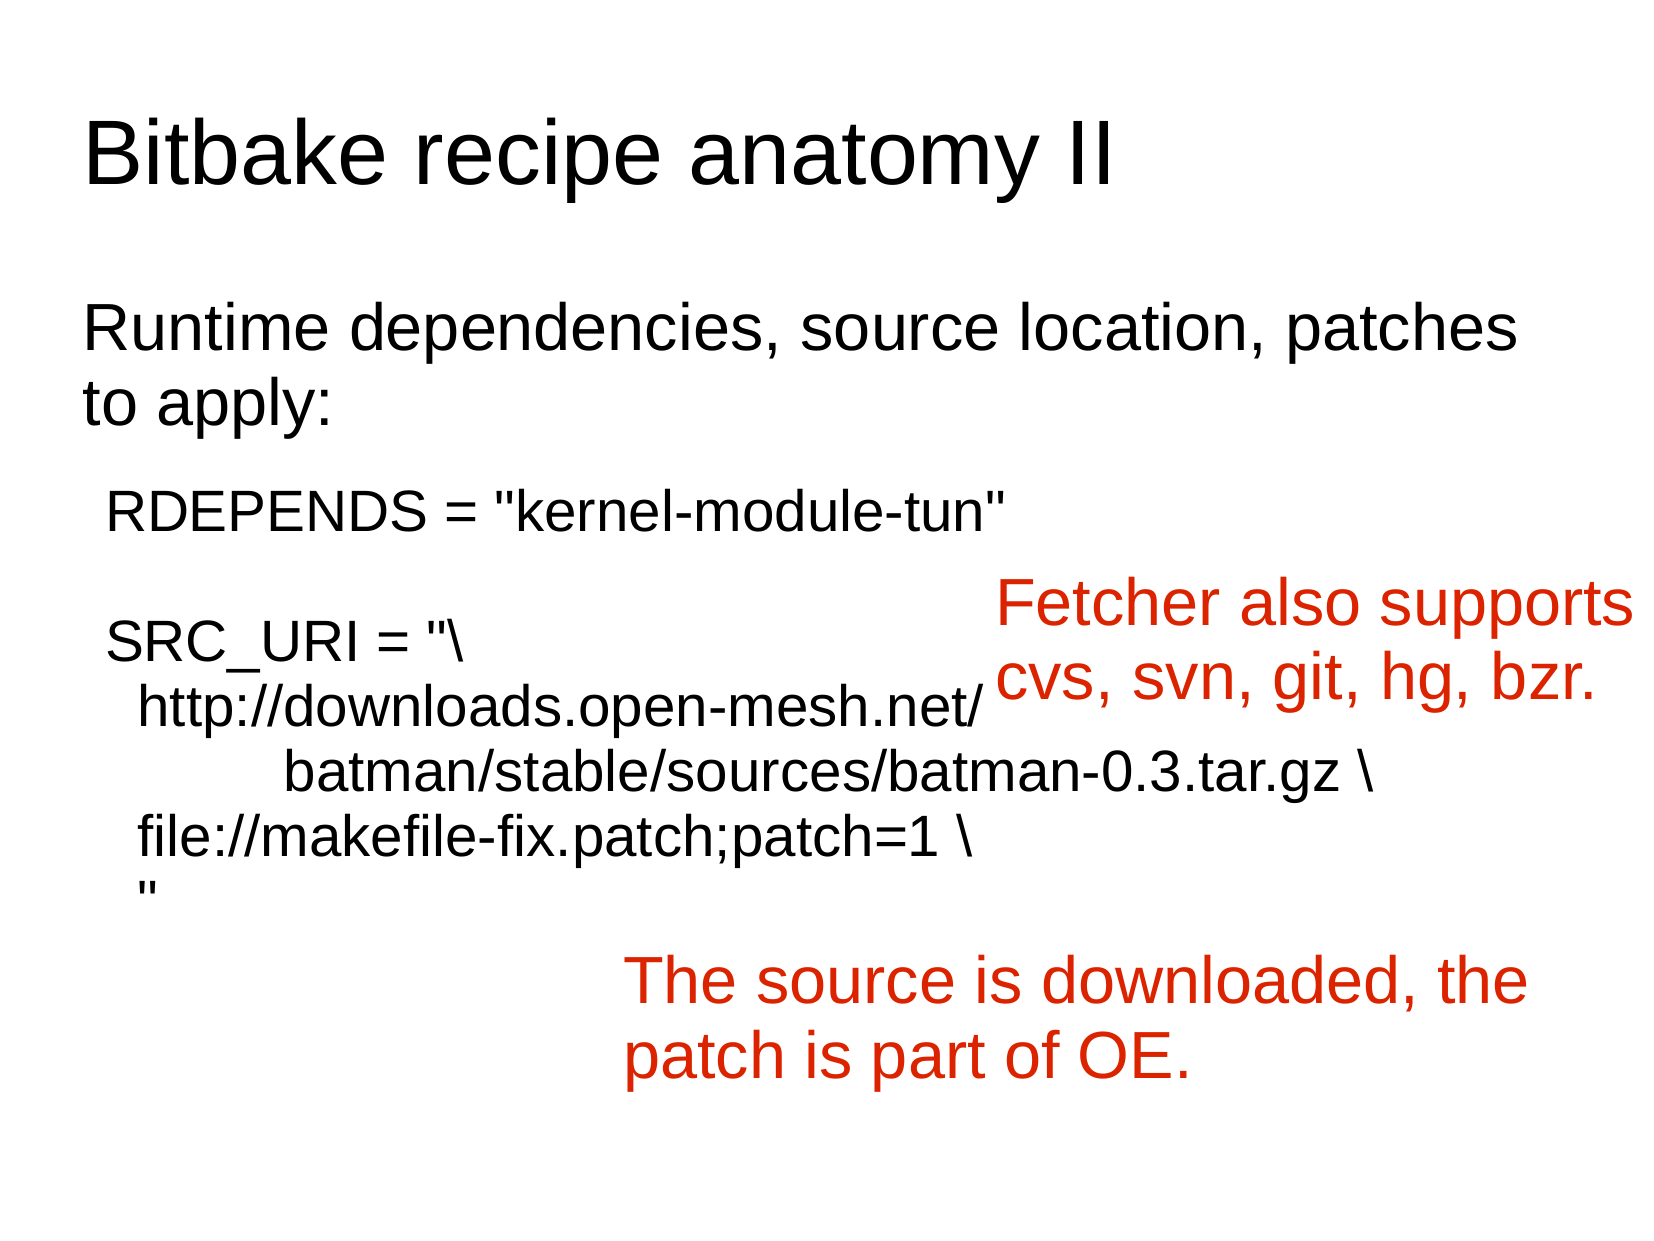

# Bitbake recipe anatomy II
Runtime dependencies, source location, patches to apply:
RDEPENDS = "kernel-module-tun"
SRC_URI = "\
 http://downloads.open-mesh.net/
 batman/stable/sources/batman-0.3.tar.gz \
 file://makefile-fix.patch;patch=1 \
 "
Fetcher also supports
cvs, svn, git, hg, bzr.
The source is downloaded, the patch is part of OE.